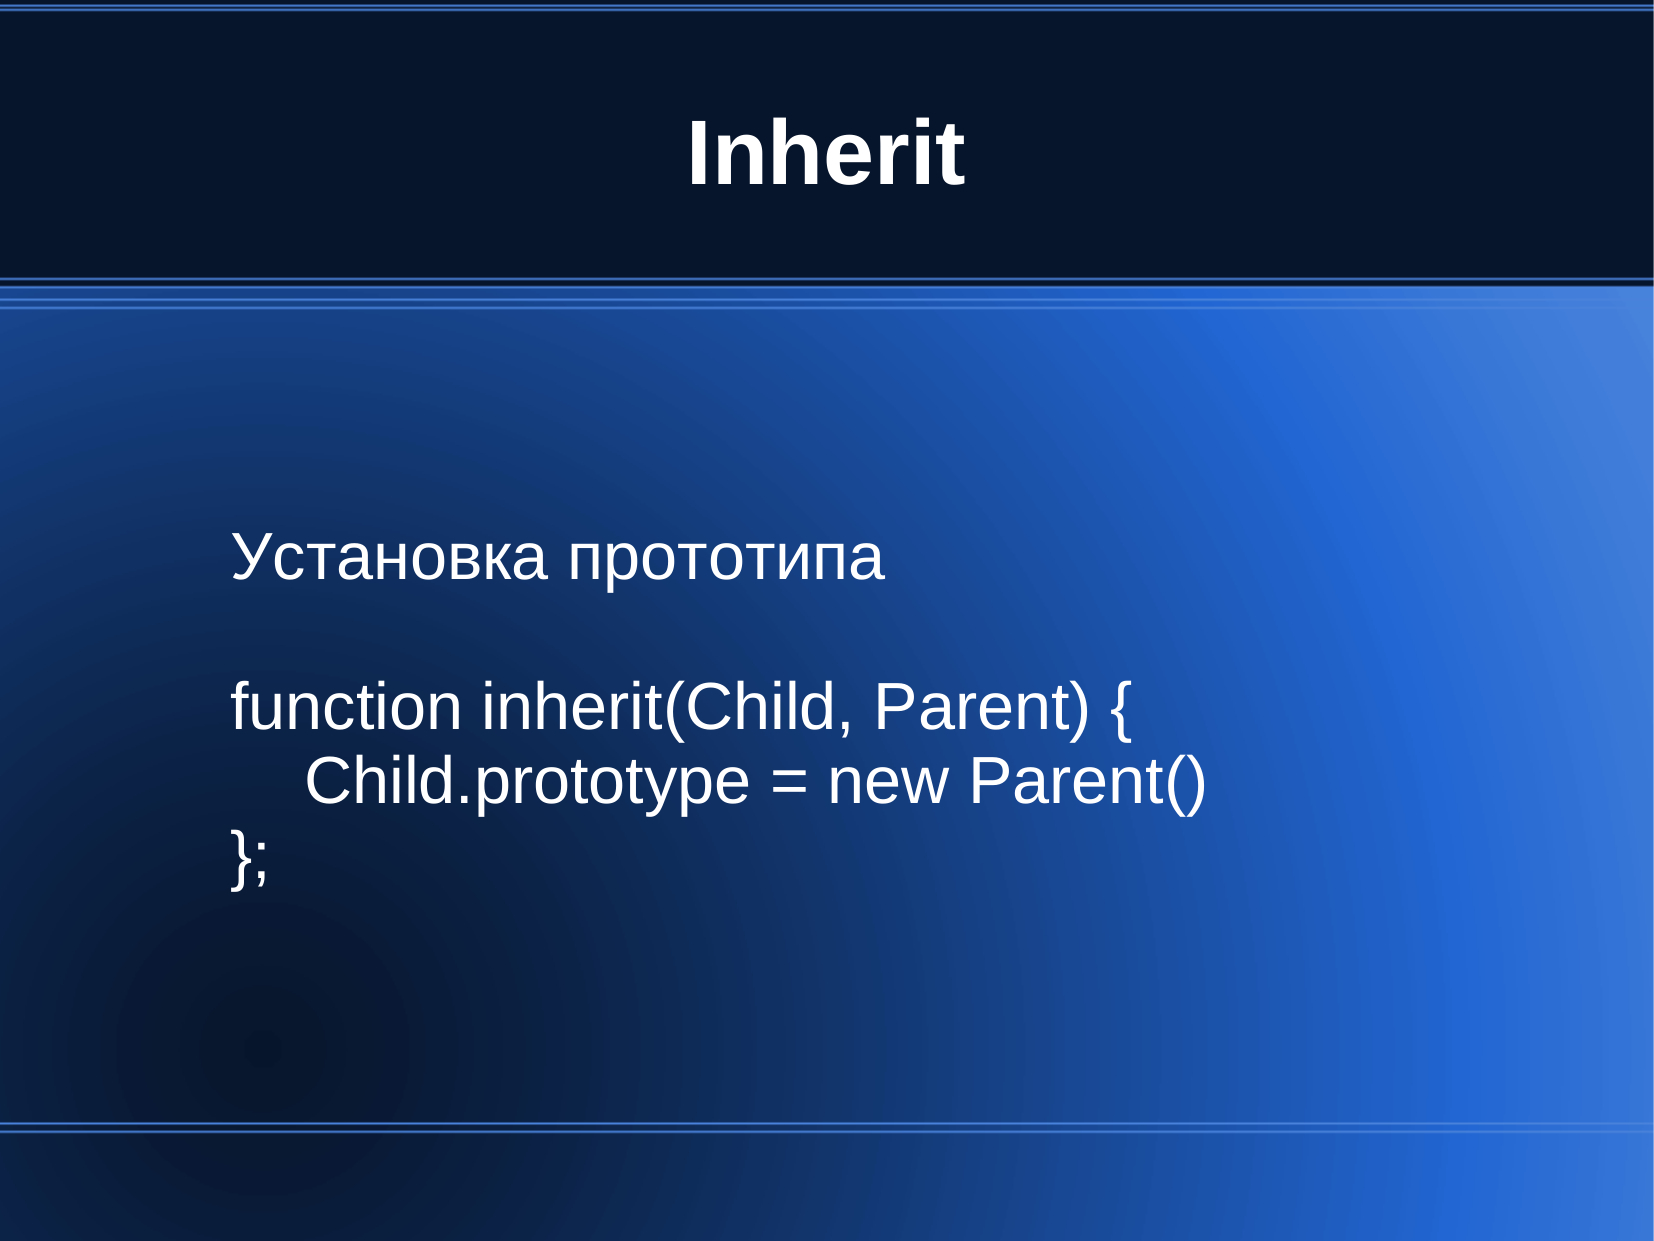

# Inherit
	 Установка прототипа
		function inherit(Child, Parent) {
			Child.prototype = new Parent()
		};